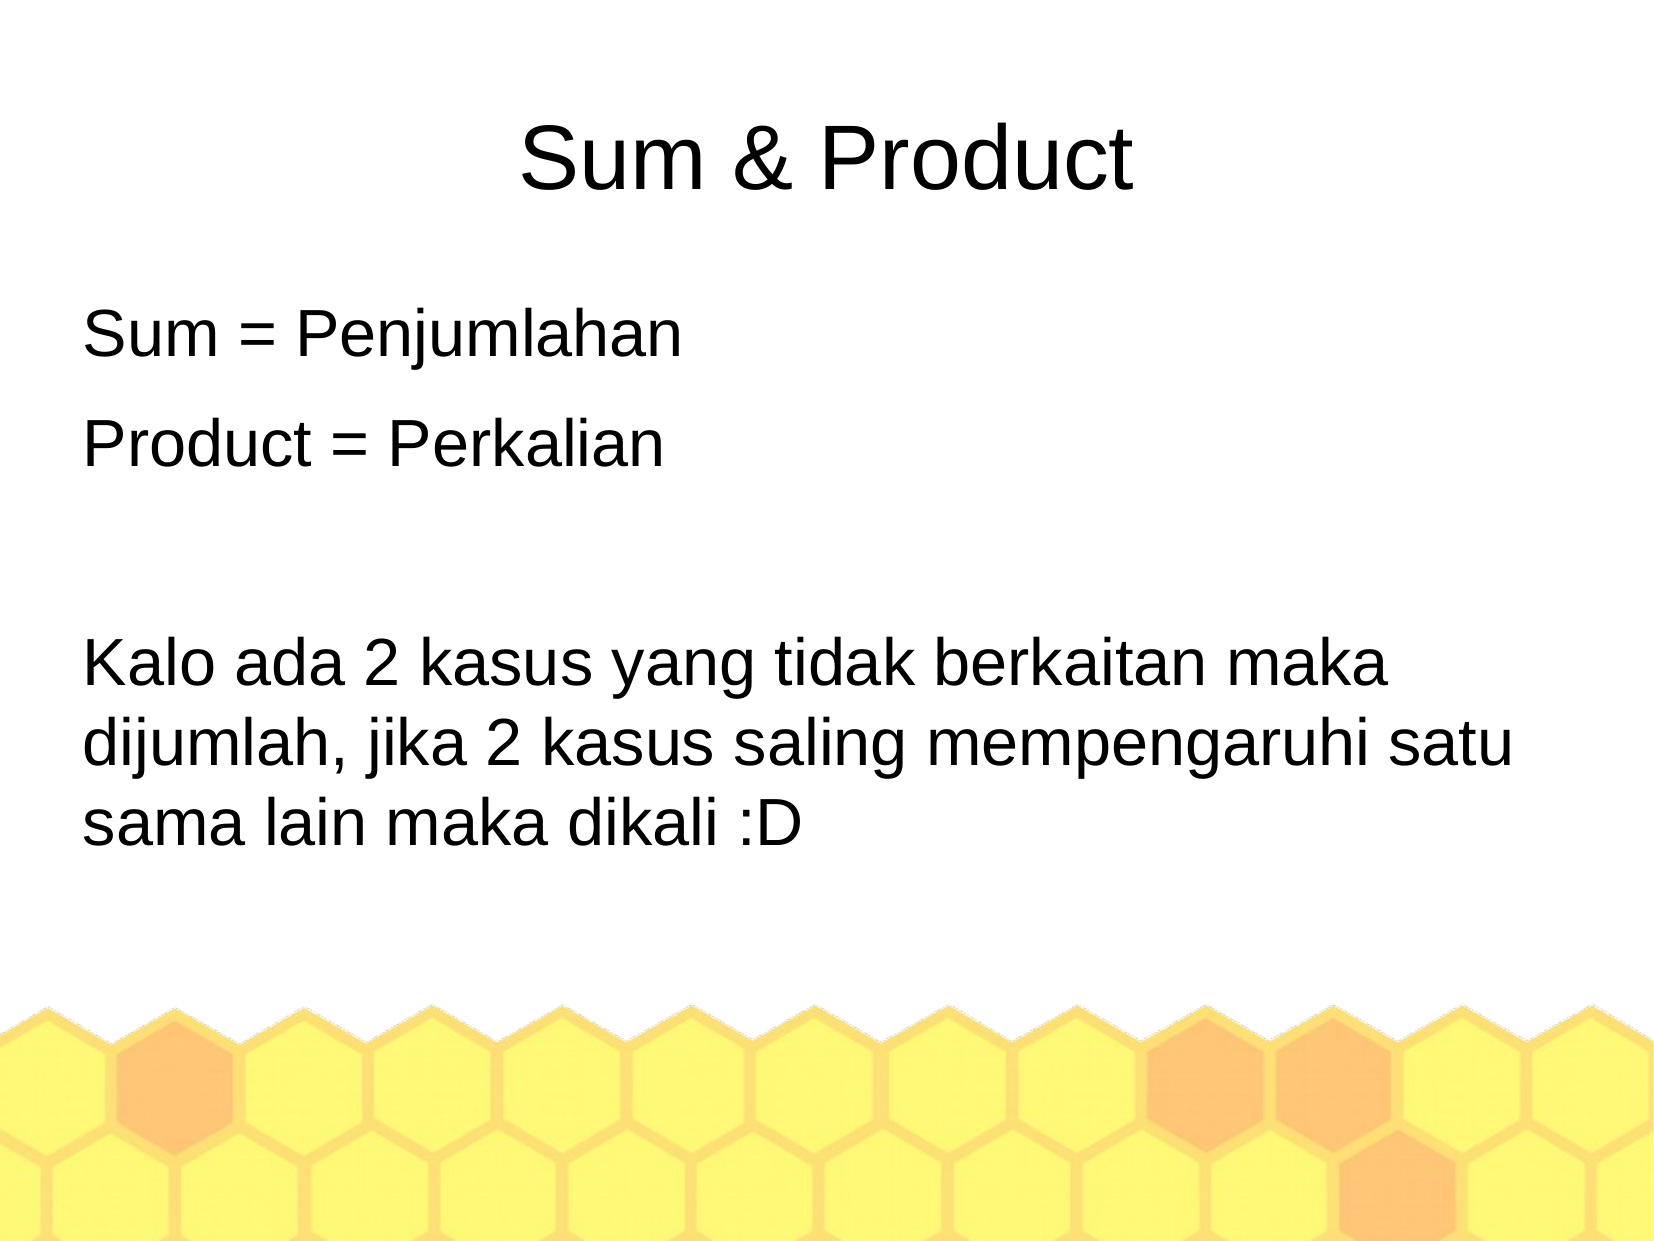

# Sum & Product
Sum = Penjumlahan
Product = Perkalian
Kalo ada 2 kasus yang tidak berkaitan maka dijumlah, jika 2 kasus saling mempengaruhi satu sama lain maka dikali :D